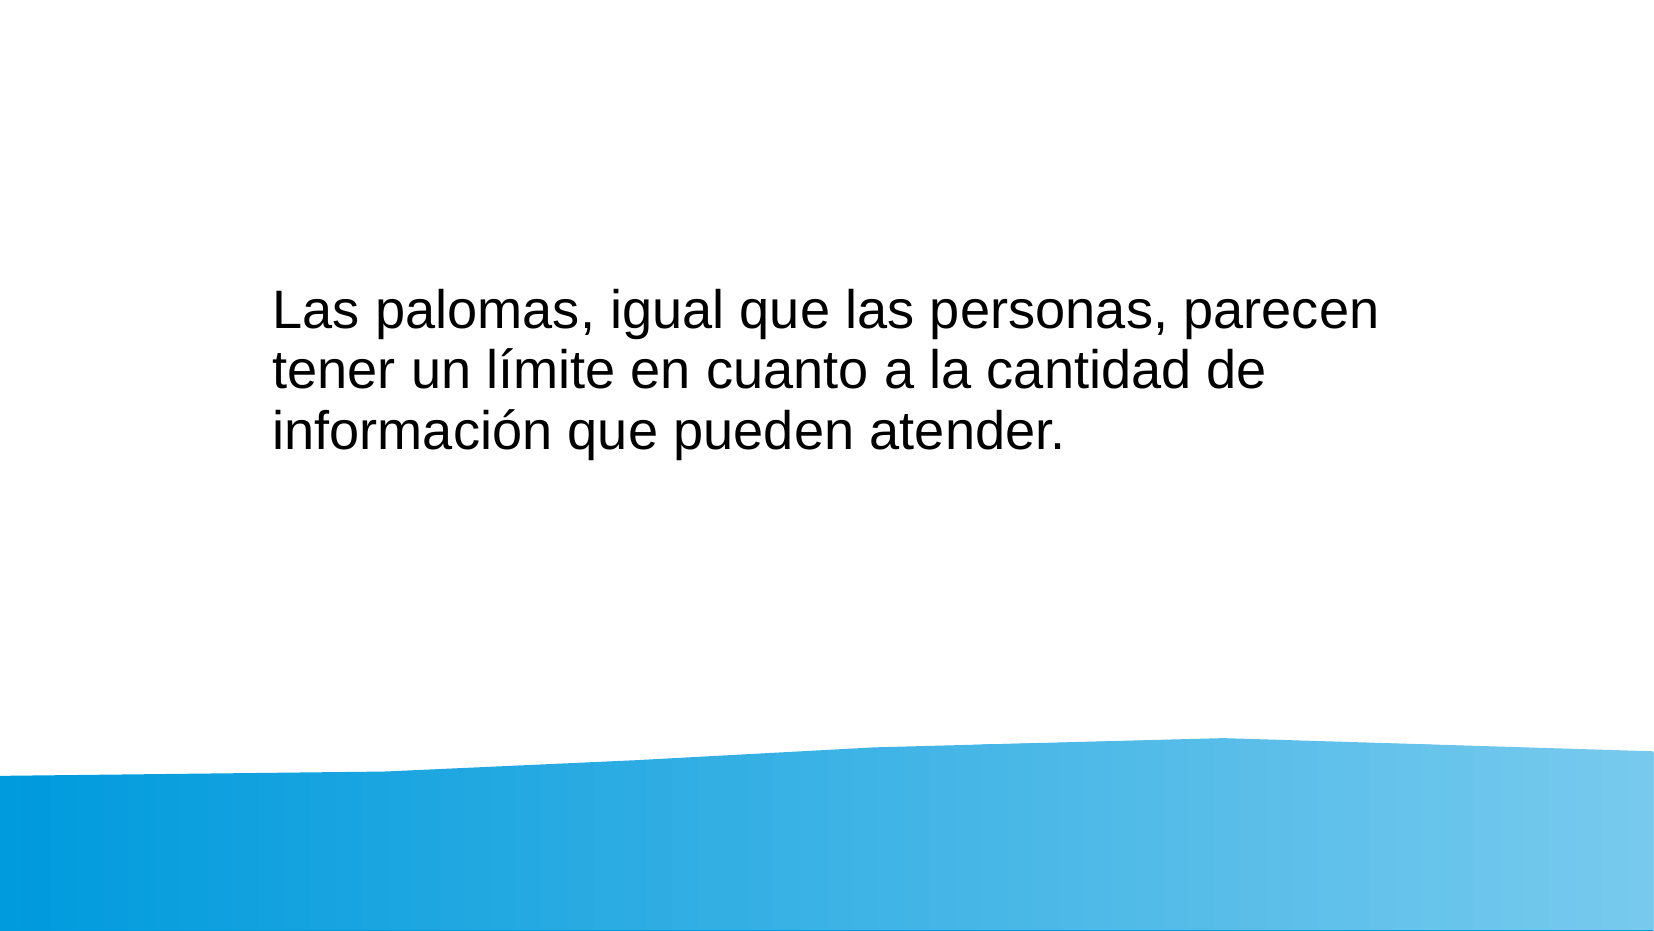

Las palomas, igual que las personas, parecen
tener un límite en cuanto a la cantidad de
información que pueden atender.